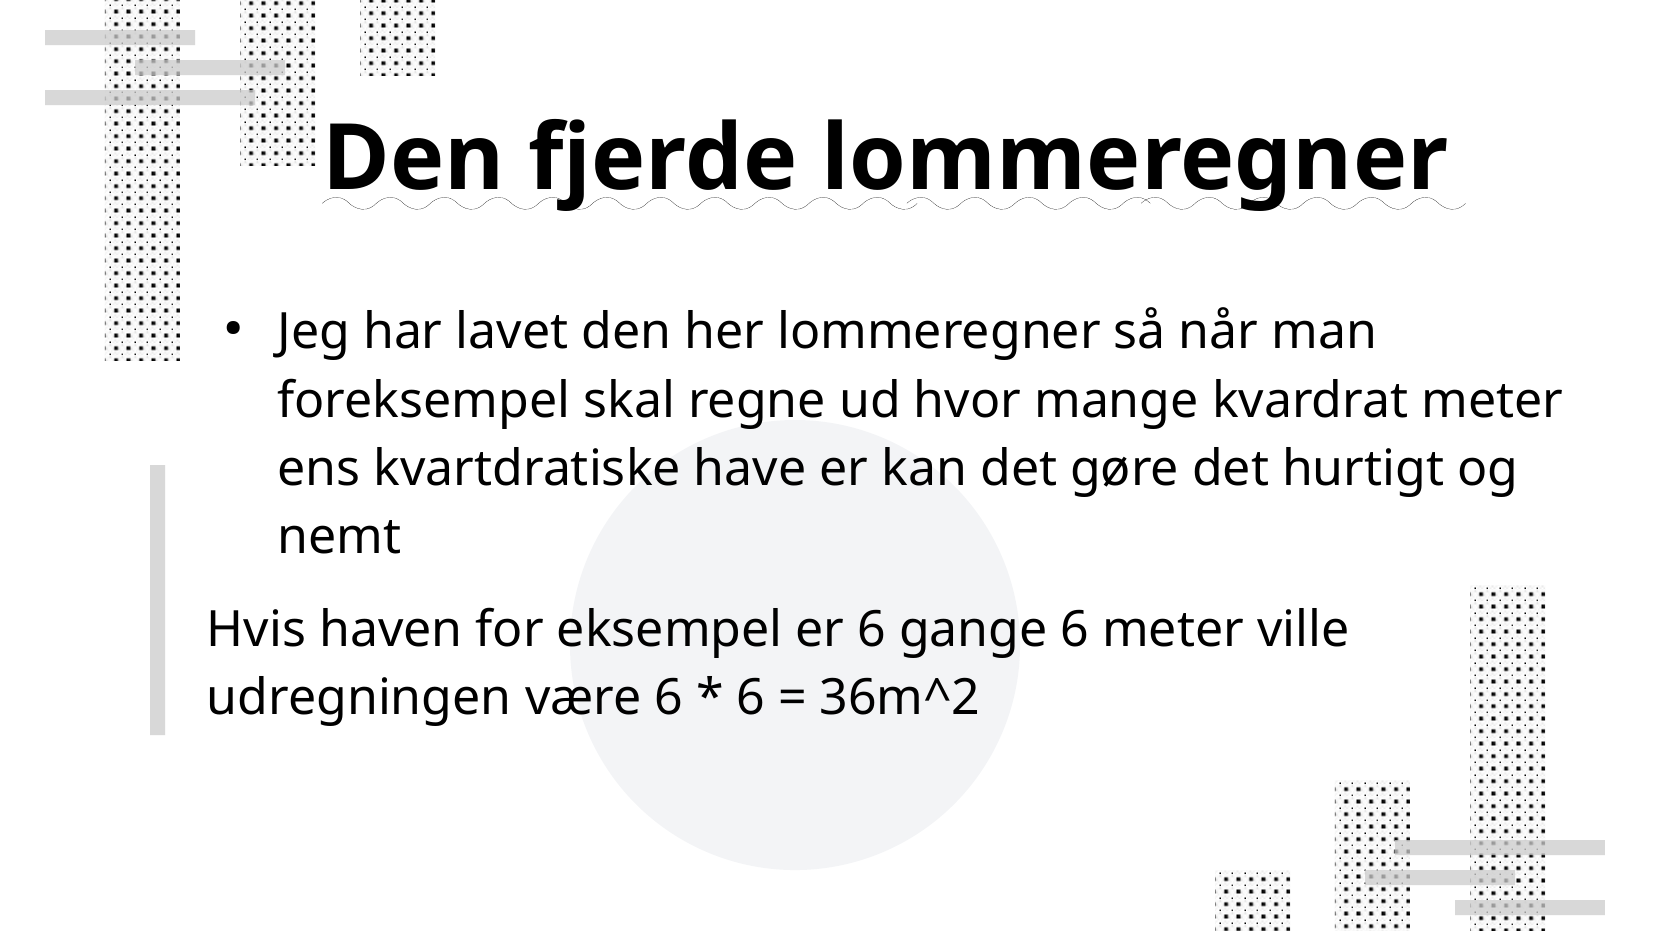

# Den fjerde lommeregner
Jeg har lavet den her lommeregner så når man foreksempel skal regne ud hvor mange kvardrat meter ens kvartdratiske have er kan det gøre det hurtigt og nemt
Hvis haven for eksempel er 6 gange 6 meter ville udregningen være 6 * 6 = 36m^2